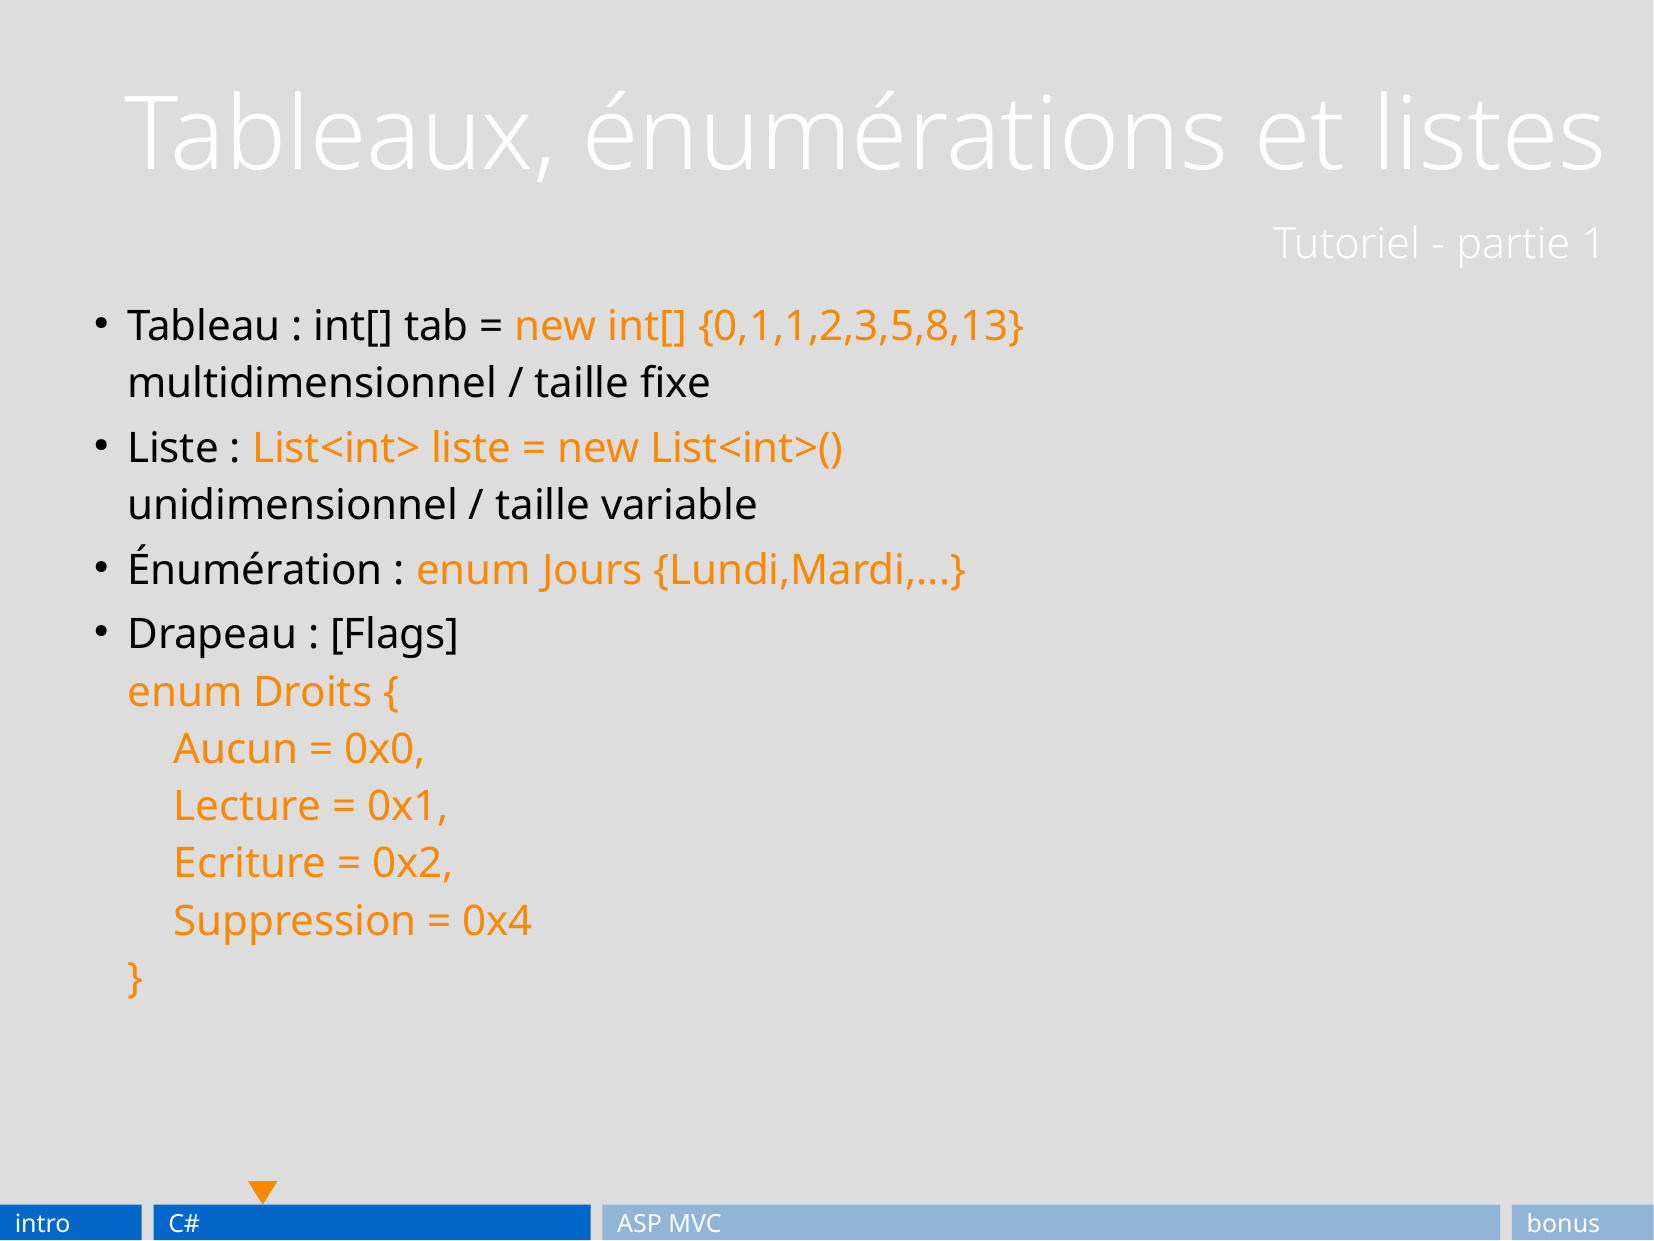

# Tableaux, énumérations et listes
Tutoriel - partie 1
Tableau : int[] tab = new int[] {0,1,1,2,3,5,8,13}
multidimensionnel / taille fixe
Liste : List<int> liste = new List<int>()
unidimensionnel / taille variable
Énumération : enum Jours {Lundi,Mardi,...}
Drapeau : [Flags]
enum Droits {
	Aucun = 0x0,
	Lecture = 0x1,
	Ecriture = 0x2,
	Suppression = 0x4
}
intro
C#
ASP MVC
bonus